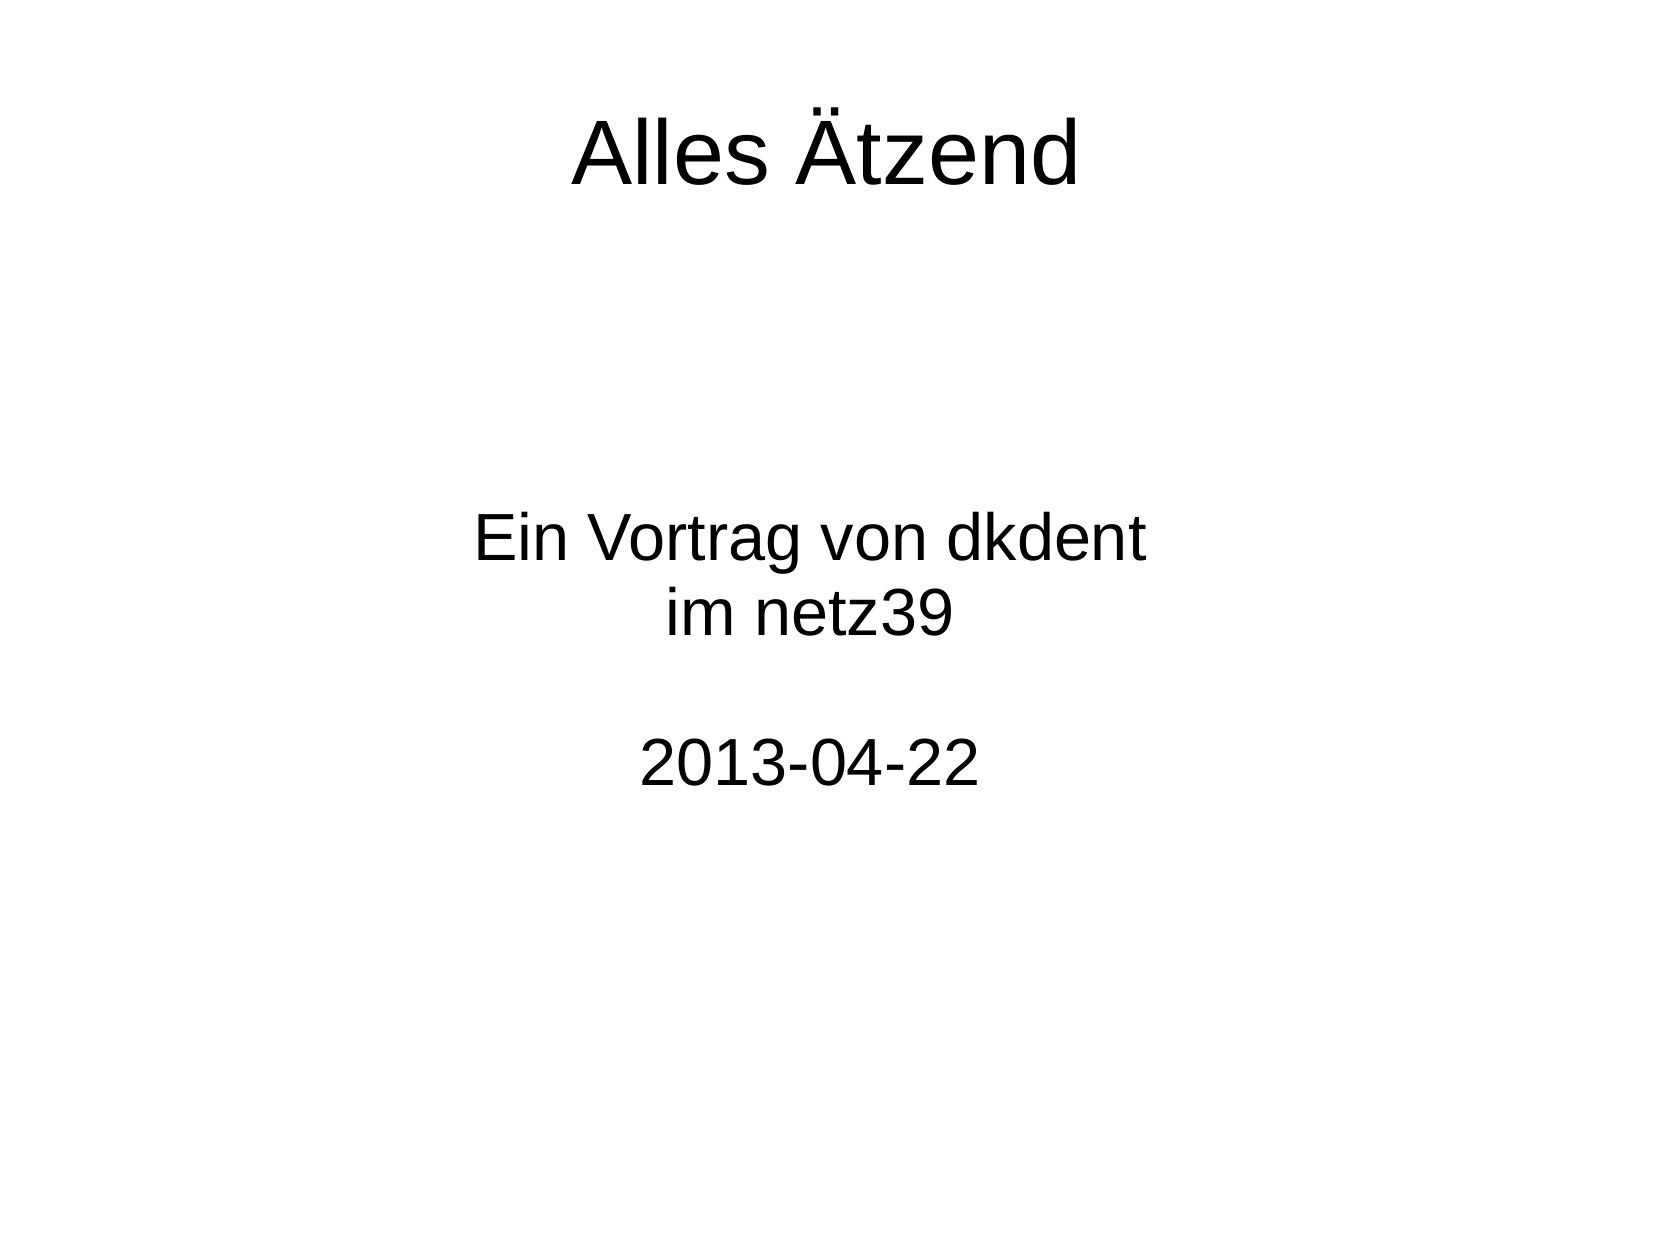

# Alles Ätzend
Ein Vortrag von dkdent
im netz39
2013-04-22